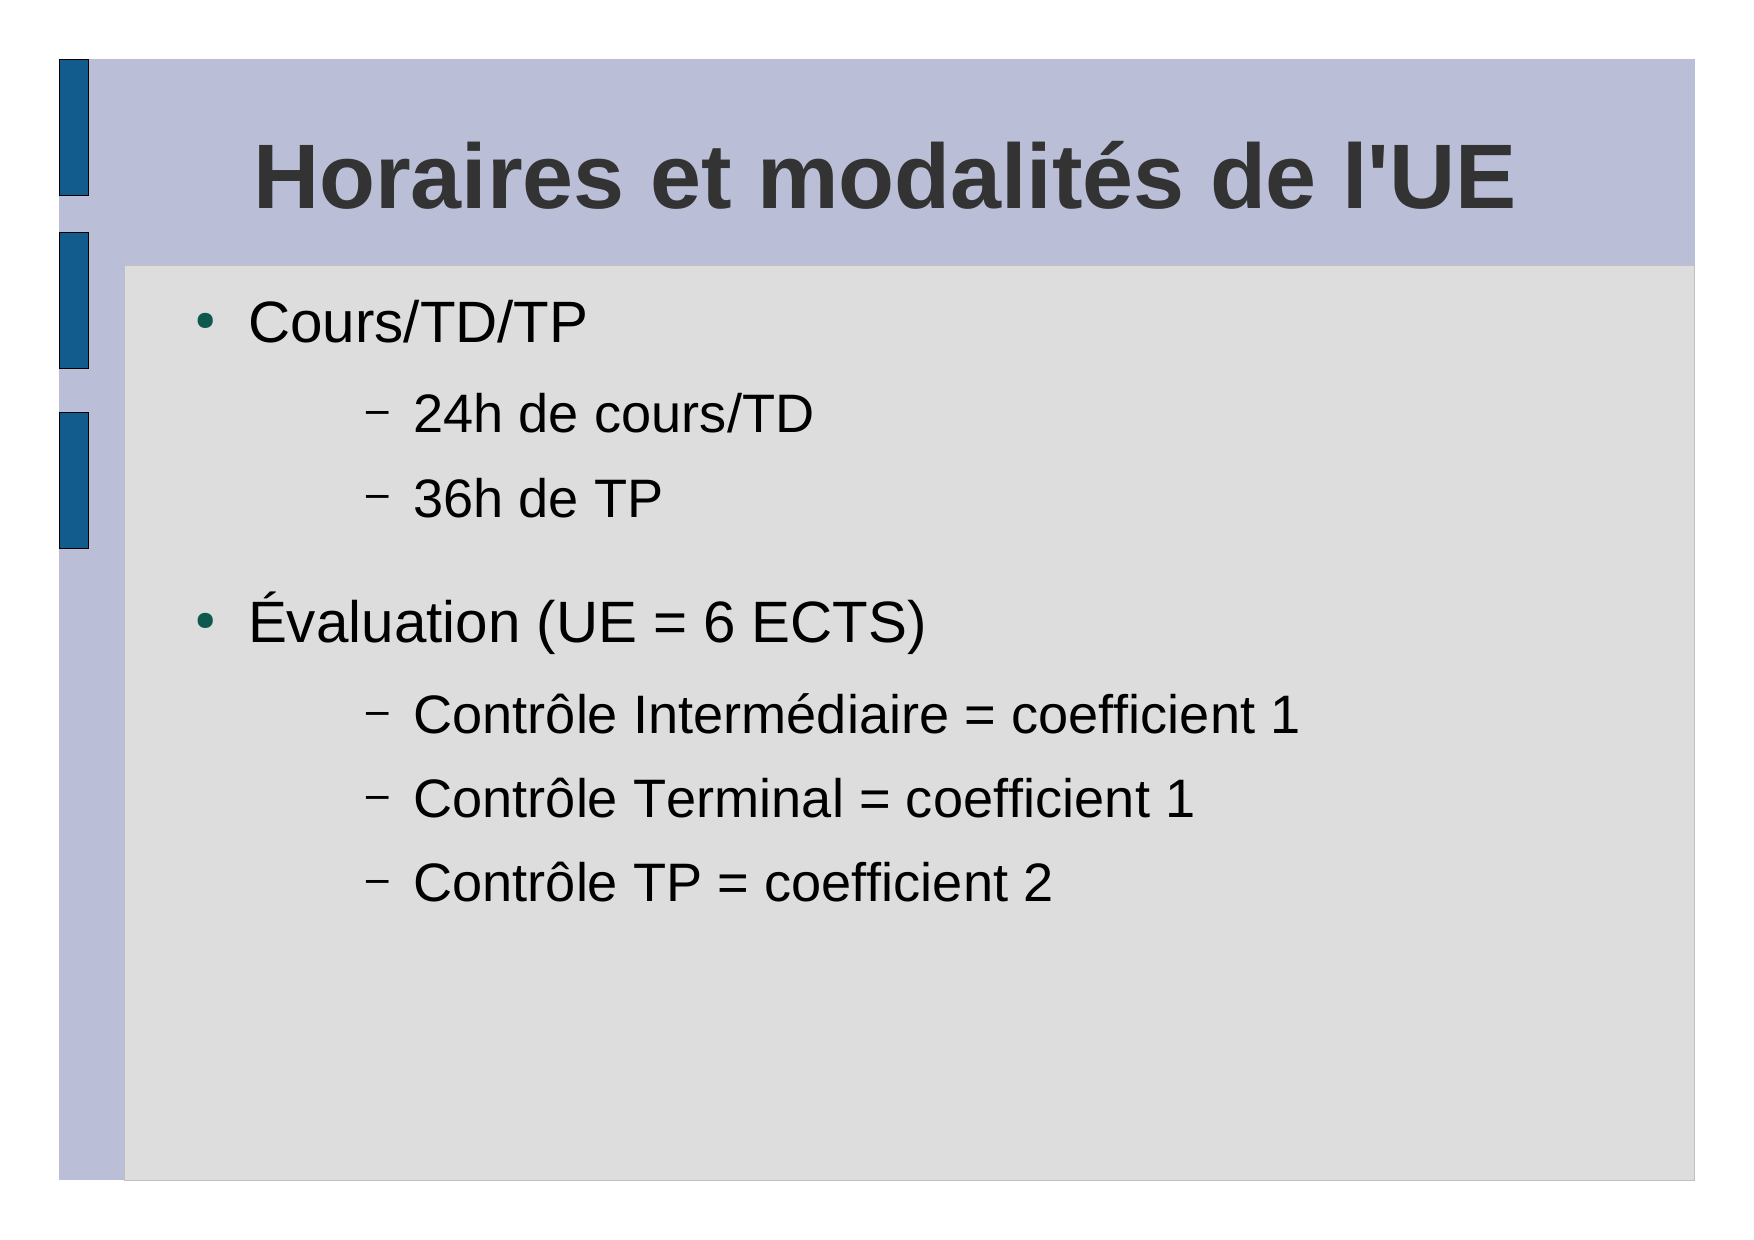

# Horaires et modalités de l'UE
Cours/TD/TP
24h de cours/TD
36h de TP
Évaluation (UE = 6 ECTS)
Contrôle Intermédiaire = coefficient 1
Contrôle Terminal = coefficient 1
Contrôle TP = coefficient 2